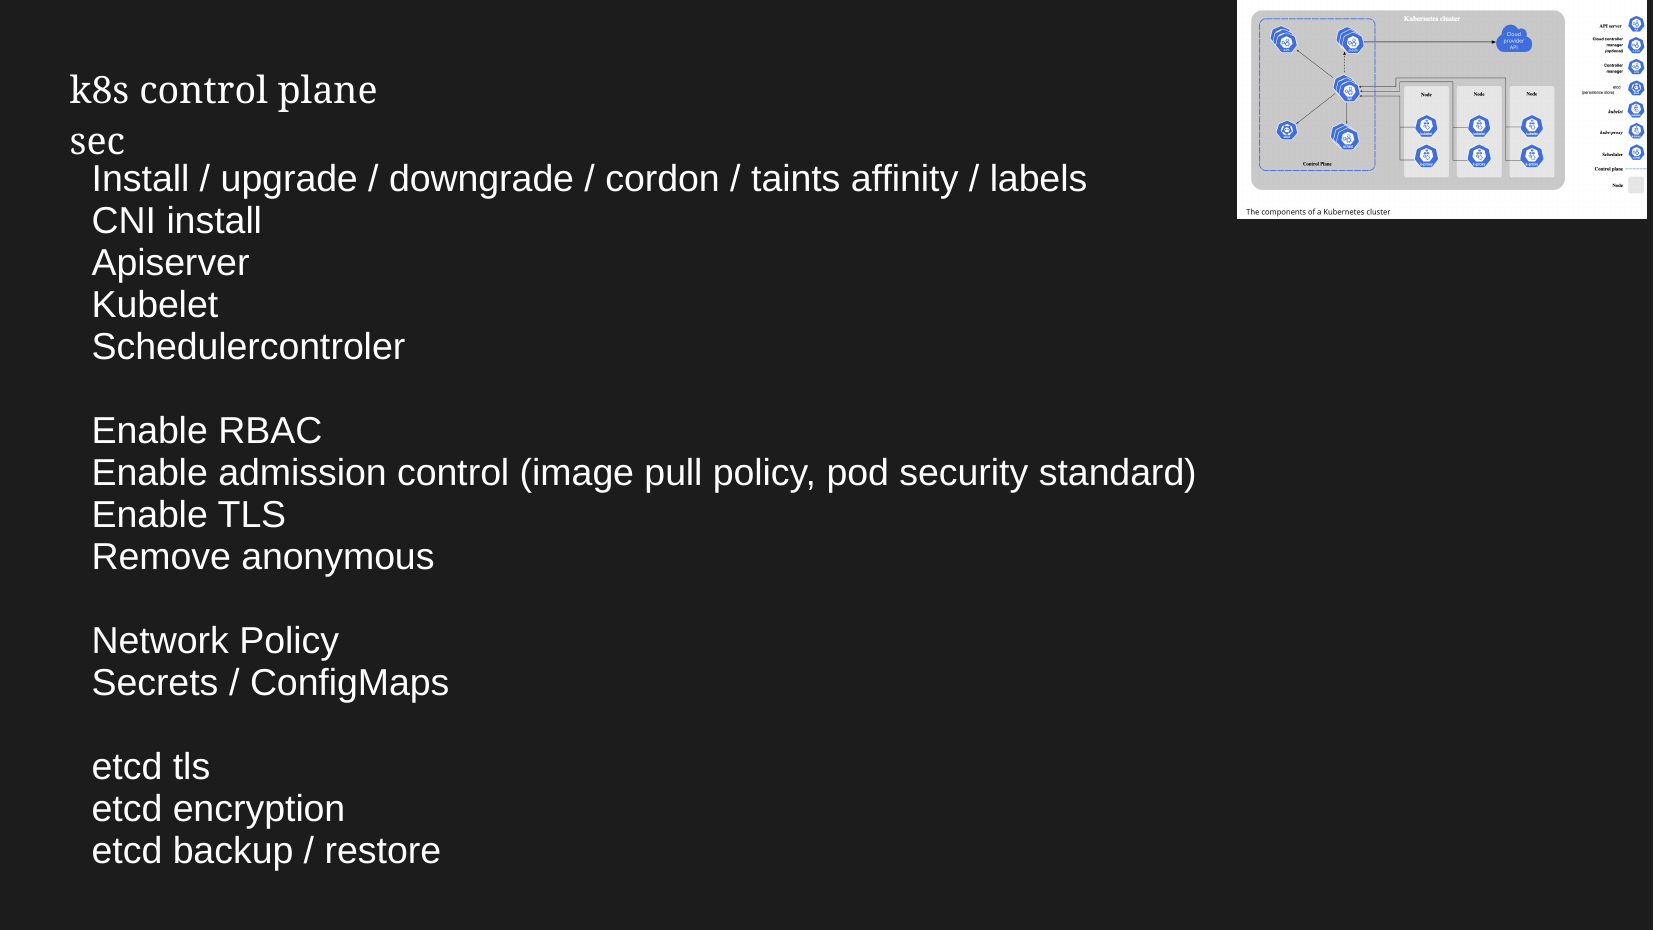

k8s control plane sec
Install / upgrade / downgrade / cordon / taints affinity / labels
CNI install
Apiserver
Kubelet
Schedulercontroler
Enable RBAC
Enable admission control (image pull policy, pod security standard)
Enable TLS
Remove anonymous
Network Policy
Secrets / ConfigMaps
etcd tls
etcd encryption
etcd backup / restore